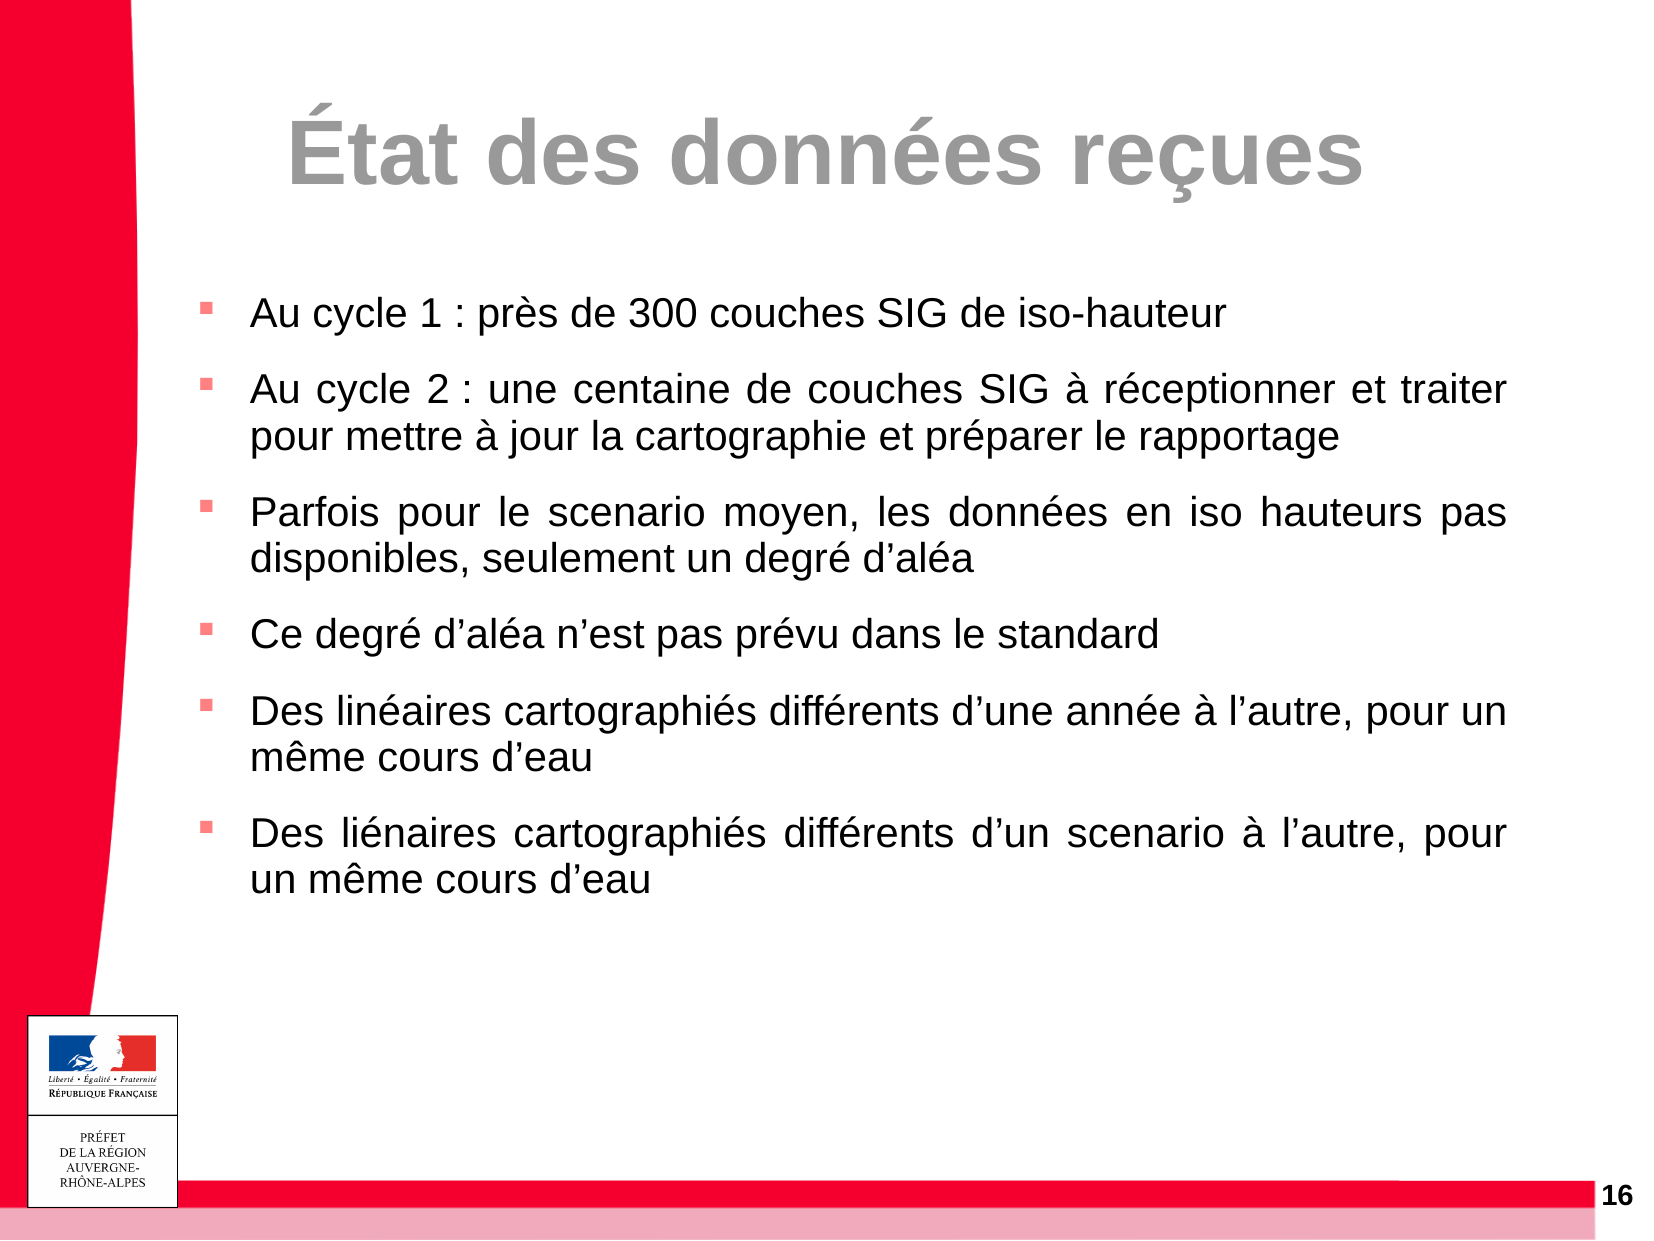

# État des données reçues
Au cycle 1 : près de 300 couches SIG de iso-hauteur
Au cycle 2 : une centaine de couches SIG à réceptionner et traiter pour mettre à jour la cartographie et préparer le rapportage
Parfois pour le scenario moyen, les données en iso hauteurs pas disponibles, seulement un degré d’aléa
Ce degré d’aléa n’est pas prévu dans le standard
Des linéaires cartographiés différents d’une année à l’autre, pour un même cours d’eau
Des liénaires cartographiés différents d’un scenario à l’autre, pour un même cours d’eau
16